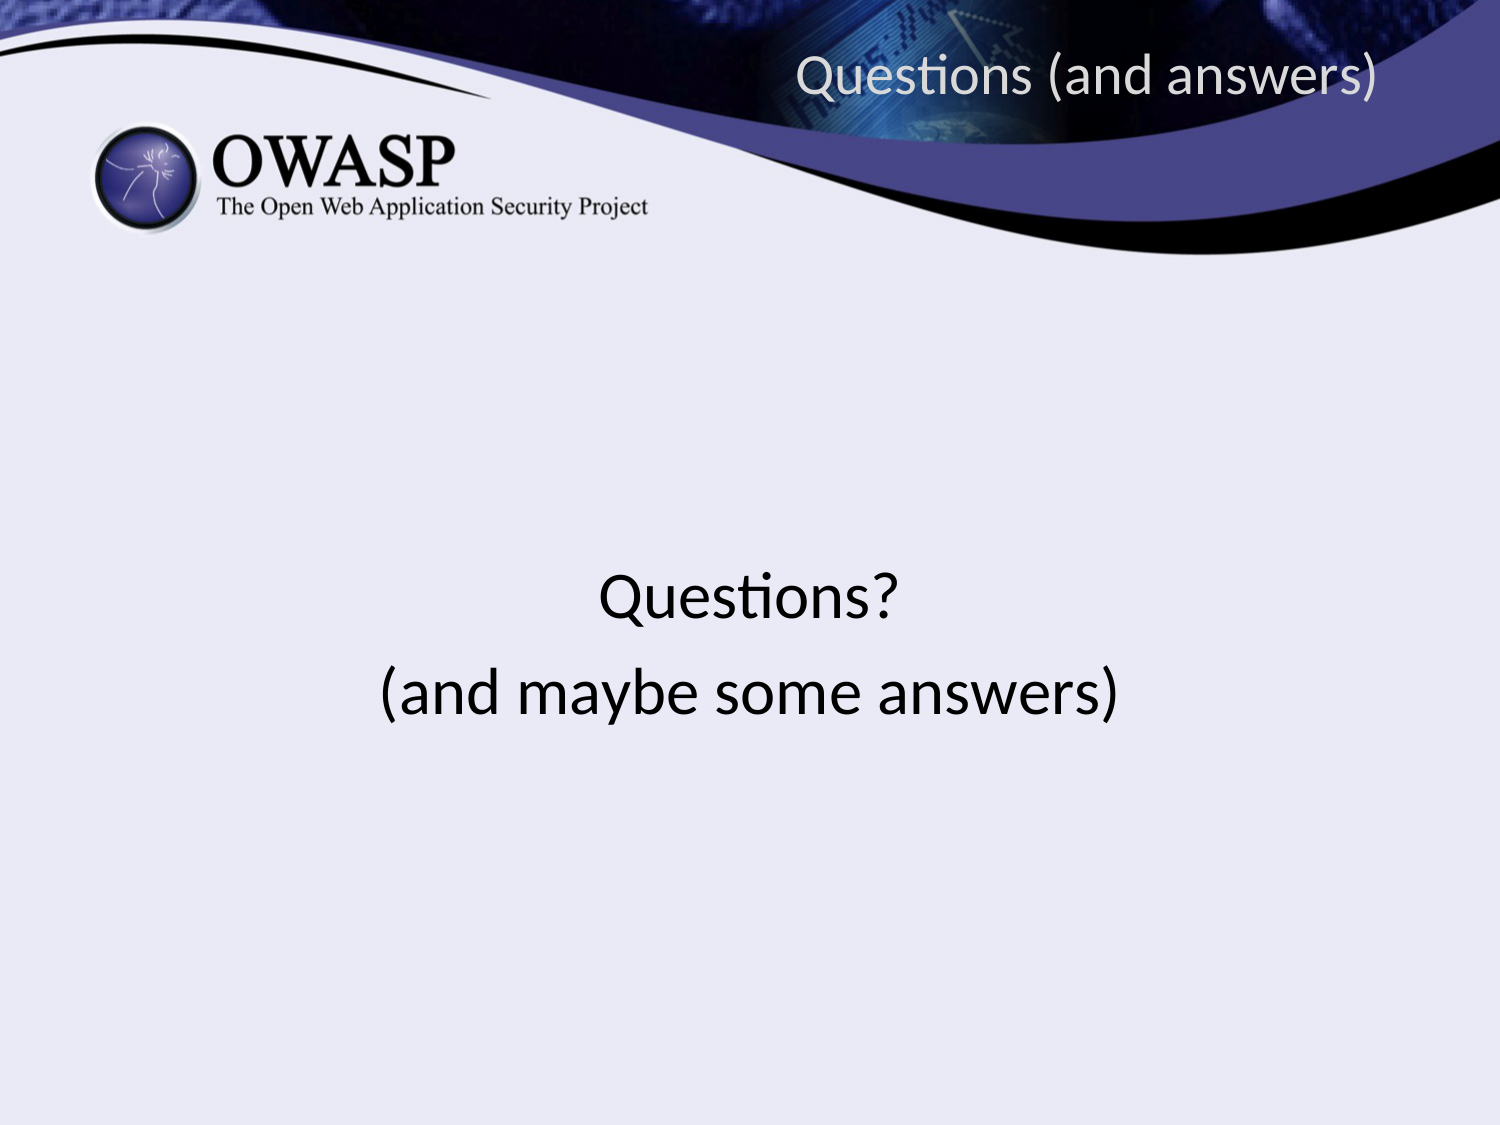

Questions (and answers)
#
Questions?
 (and maybe some answers)